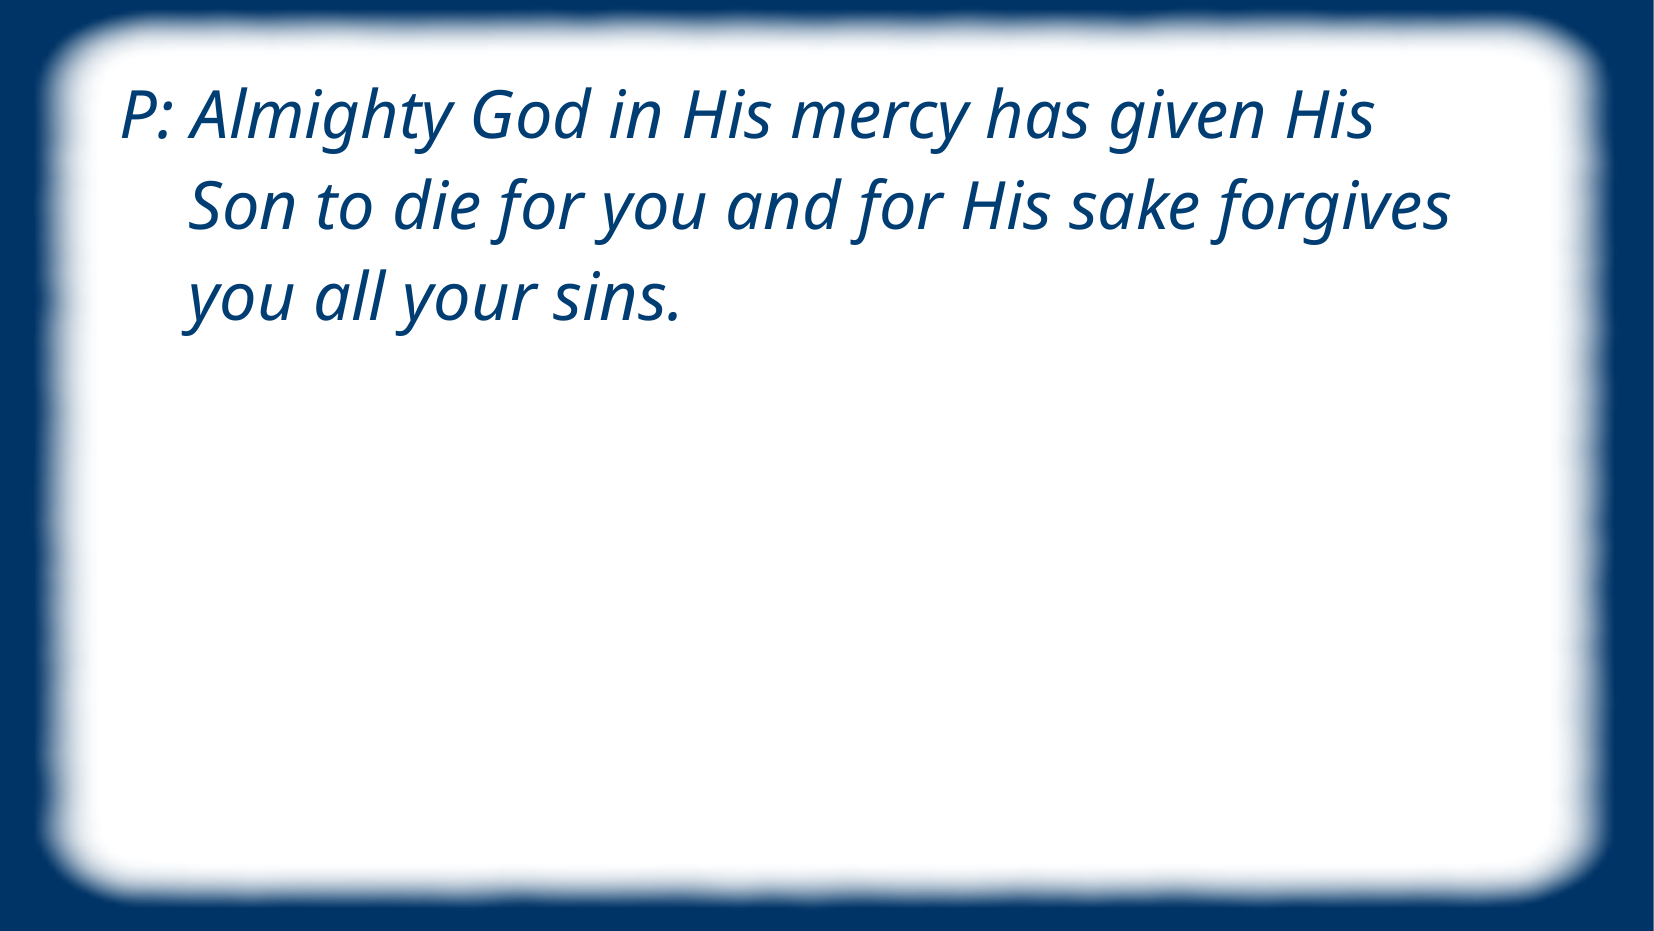

P: 	Almighty God in His mercy has given His
 Son to die for you and for His sake forgives
 you all your sins.